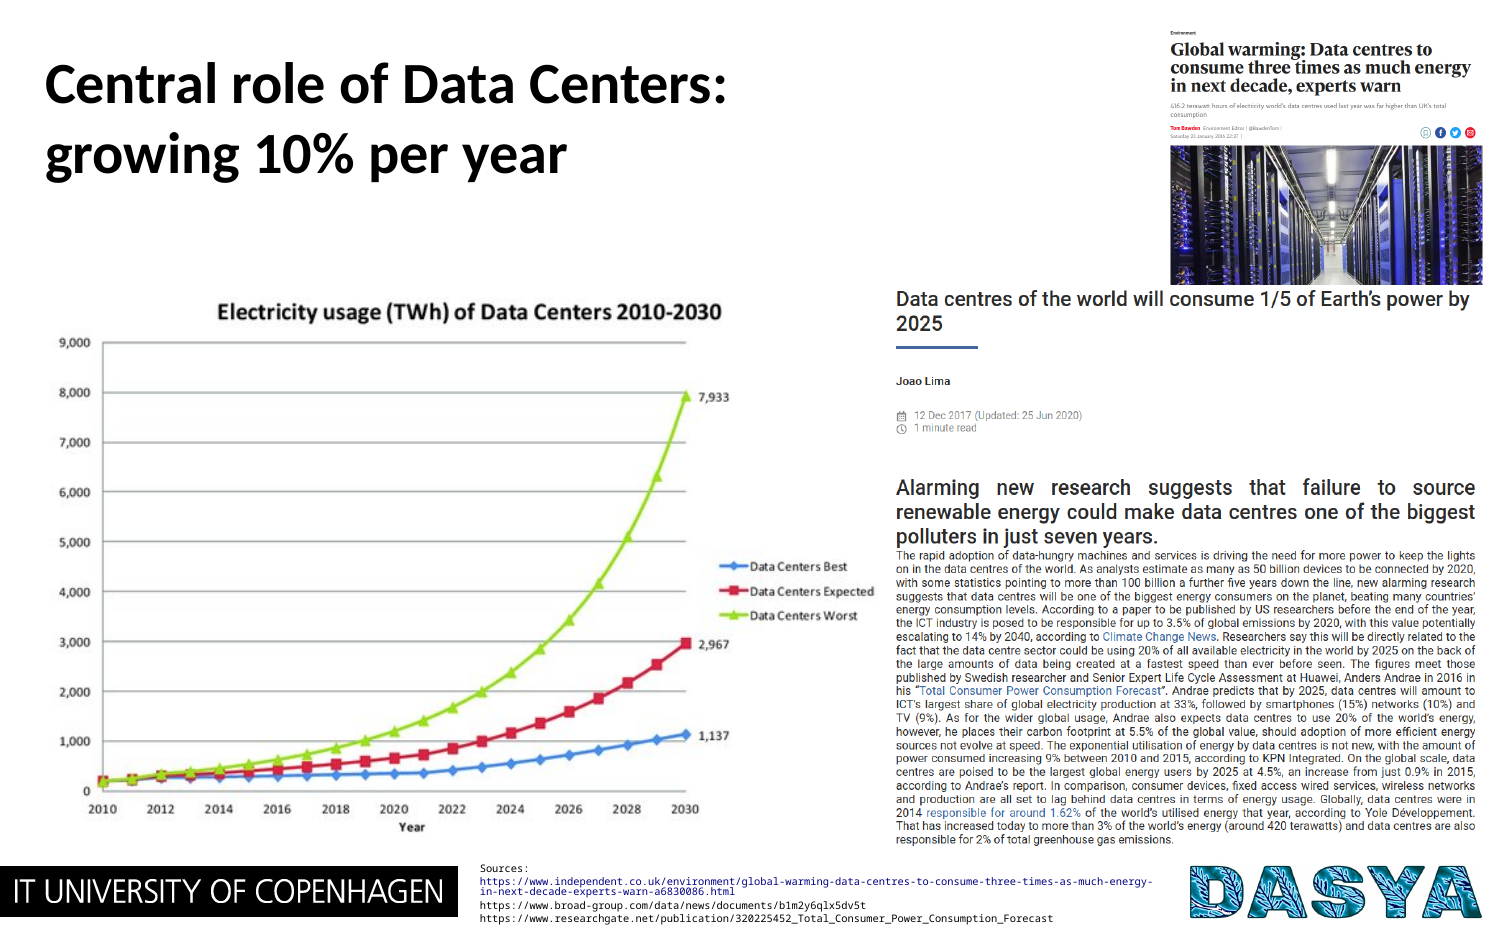

# Central role of Data Centers:
growing 10% per year
Sources:https://www.independent.co.uk/environment/global-warming-data-centres-to-consume-three-times-as-much-energy-in-next-decade-experts-warn-a6830086.html
https://www.broad-group.com/data/news/documents/b1m2y6qlx5dv5t
https://www.researchgate.net/publication/320225452_Total_Consumer_Power_Consumption_Forecast